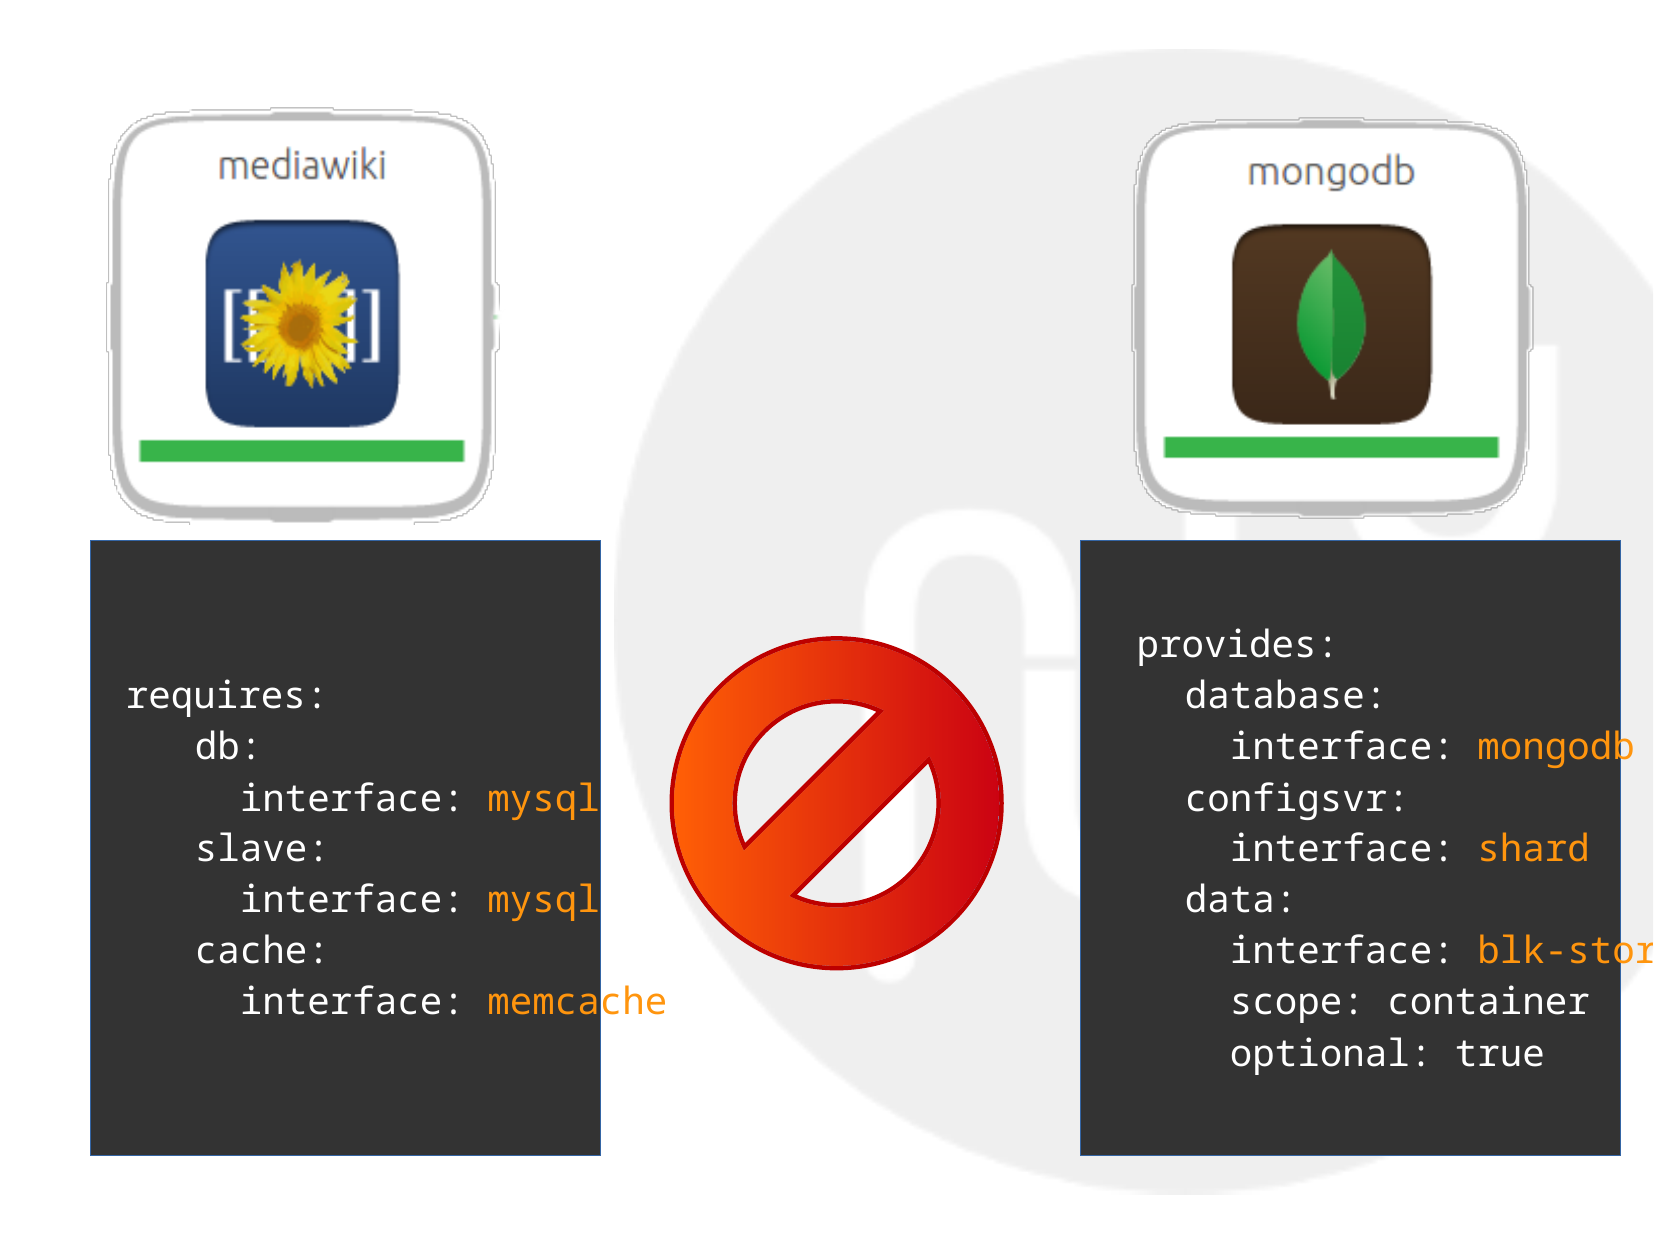

#
 requires:
 db:
 interface: mysql
 slave:
 interface: mysql
 cache:
 interface: memcache
 provides:
 database:
 interface: mongodb
 configsvr:
 interface: shard
 data:
 interface: blk-storage
 scope: container
 optional: true